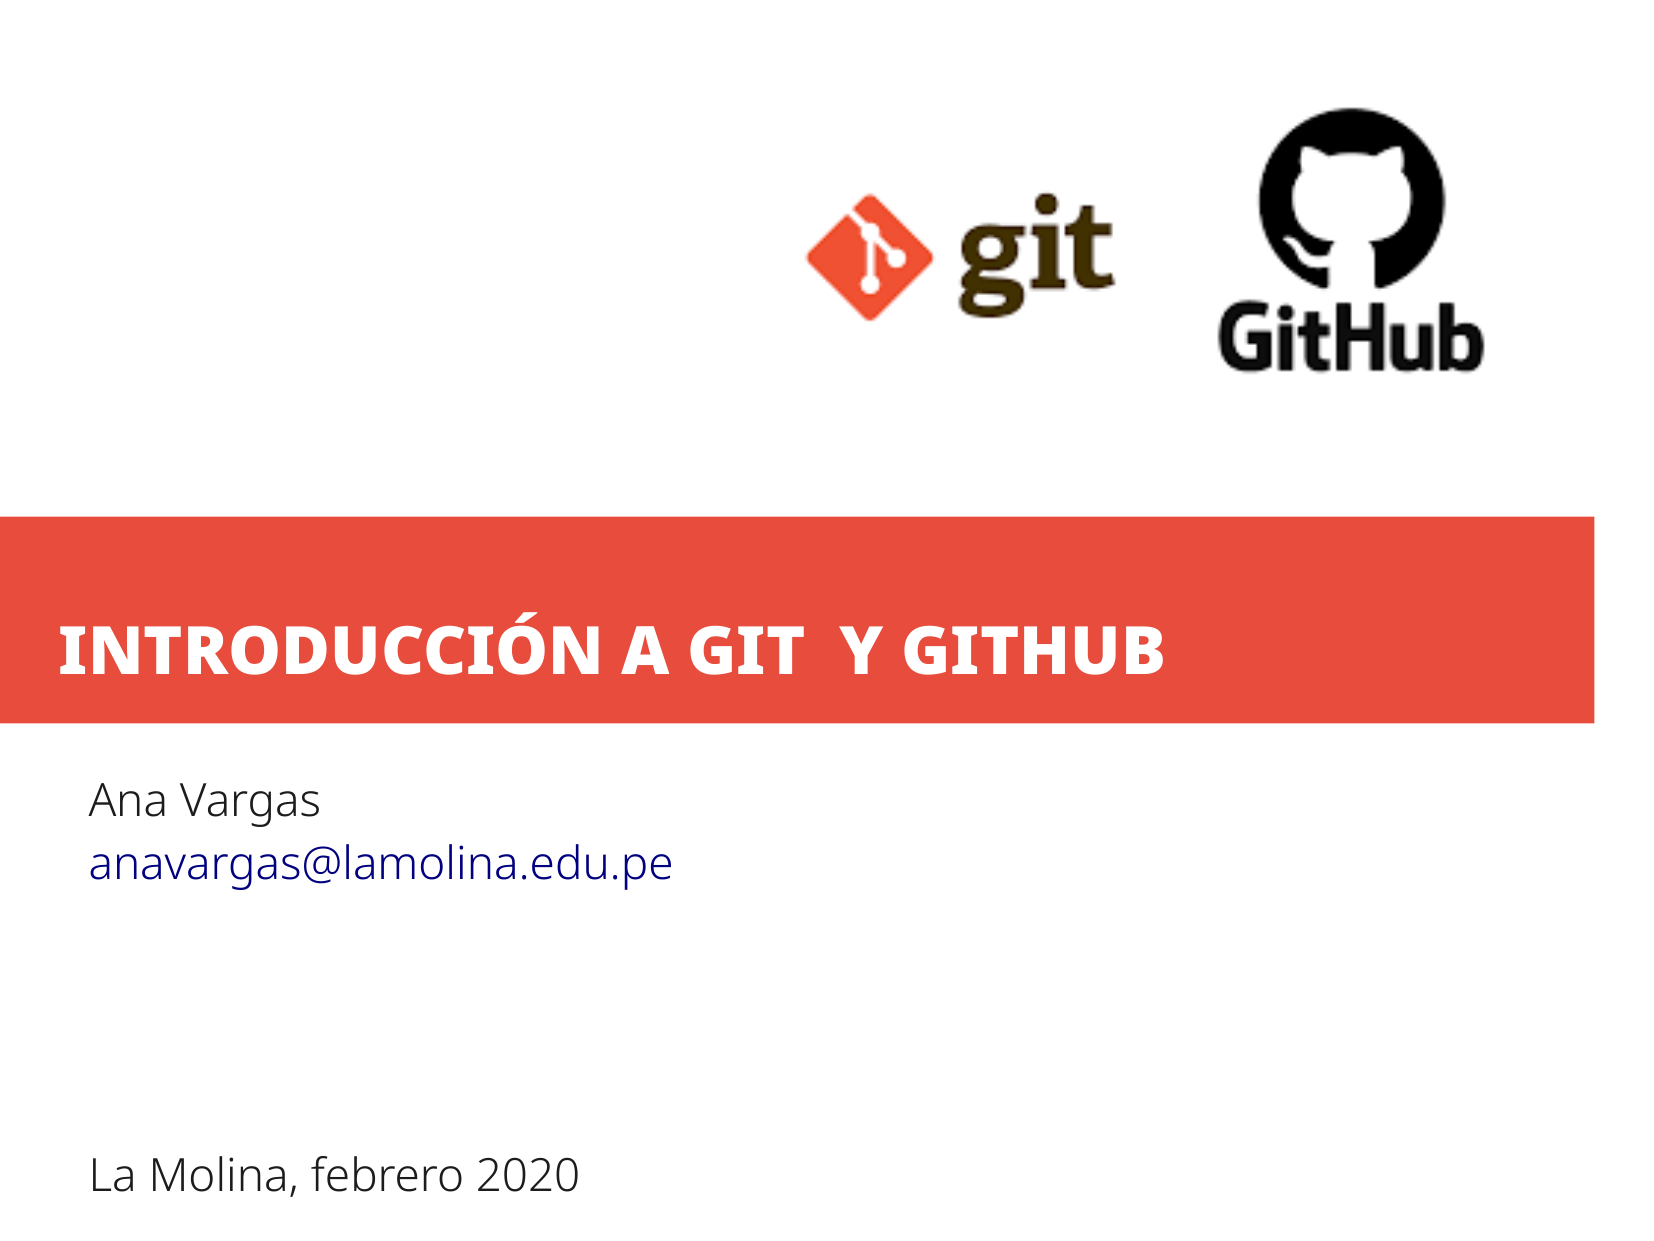

# INTRODUCCIÓN A GIT Y GITHUB
Ana Vargas
anavargas@lamolina.edu.pe
La Molina, febrero 2020